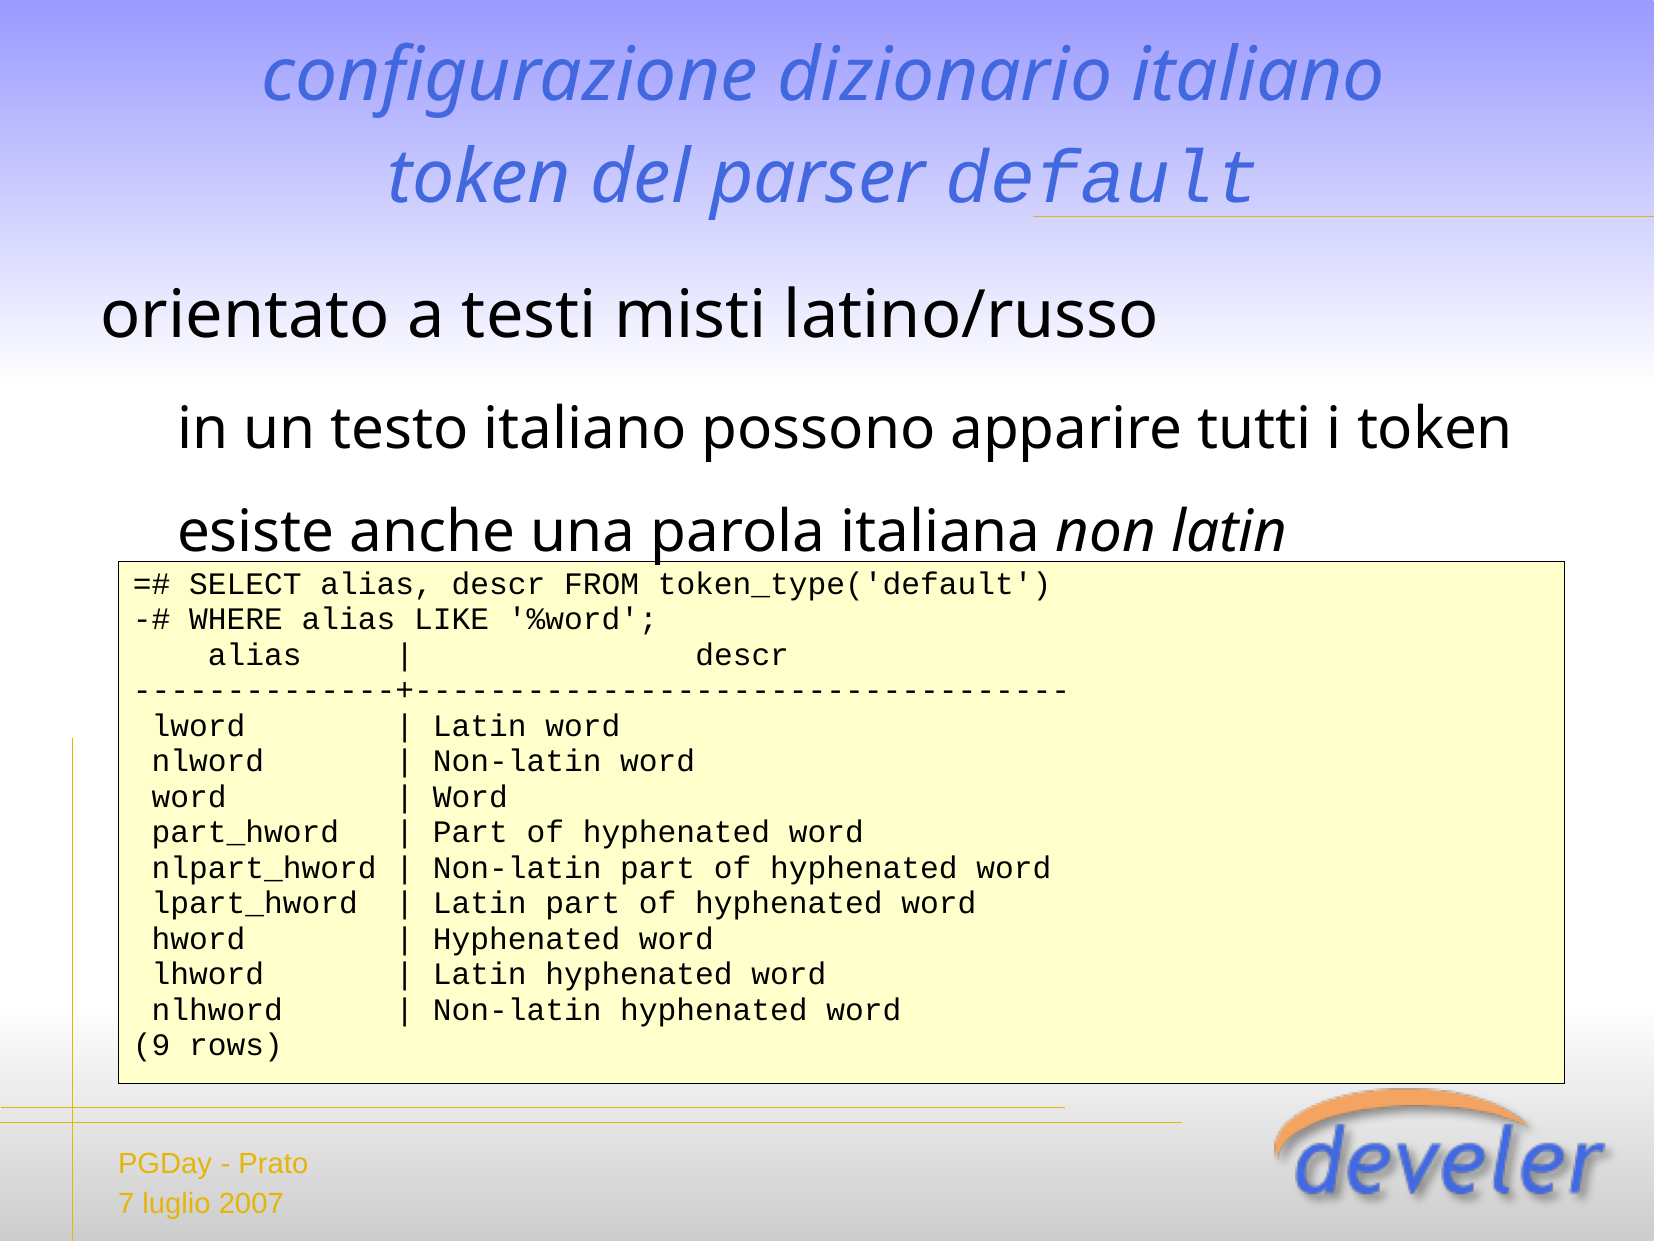

# configurazione dizionario italiano token del parser default
orientato a testi misti latino/russo
in un testo italiano possono apparire tutti i token
esiste anche una parola italiana non latin
=# SELECT alias, descr FROM token_type('default')
-# WHERE alias LIKE '%word';
 alias | descr
--------------+-----------------------------------
 lword | Latin word
 nlword | Non-latin word
 word | Word
 part_hword | Part of hyphenated word
 nlpart_hword | Non-latin part of hyphenated word
 lpart_hword | Latin part of hyphenated word
 hword | Hyphenated word
 lhword | Latin hyphenated word
 nlhword | Non-latin hyphenated word
(9 rows)
PGDay - Prato
7 luglio 2007